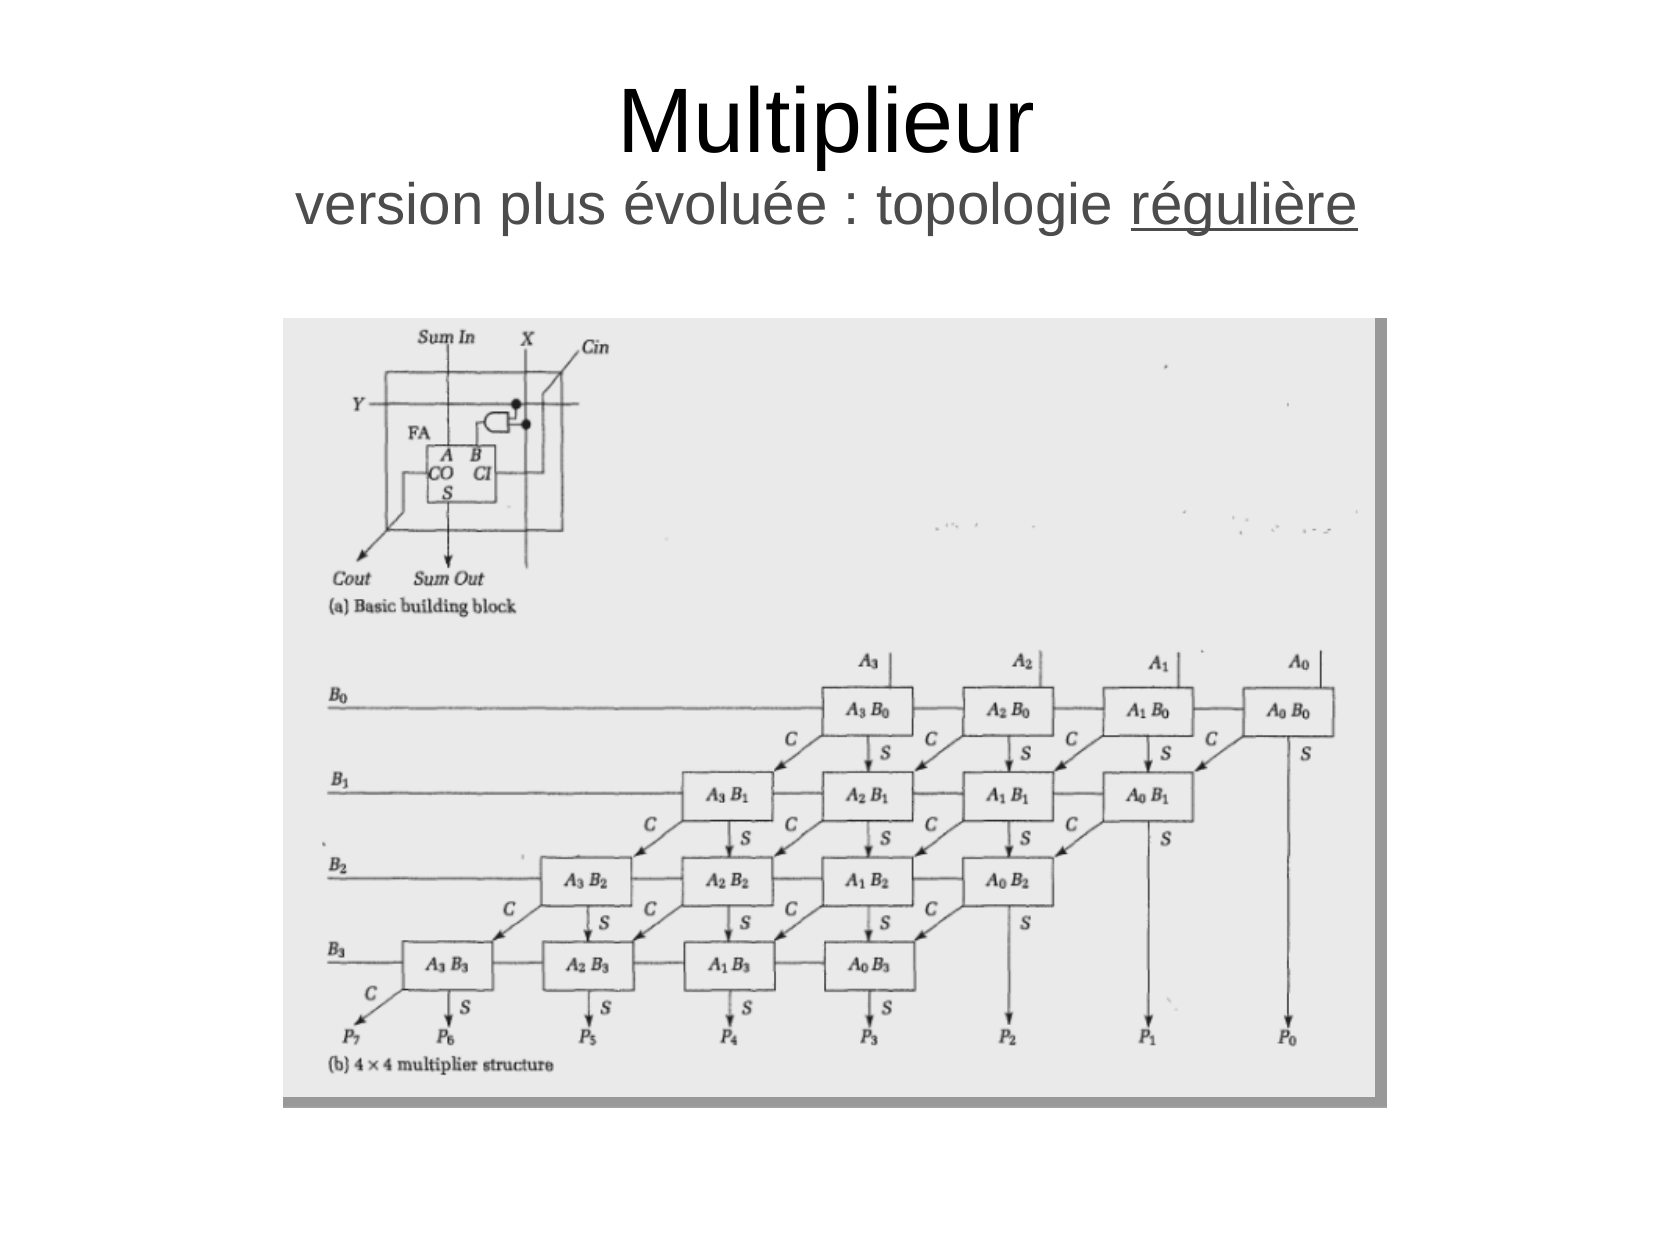

# Multiplieur version plus évoluée : topologie régulière